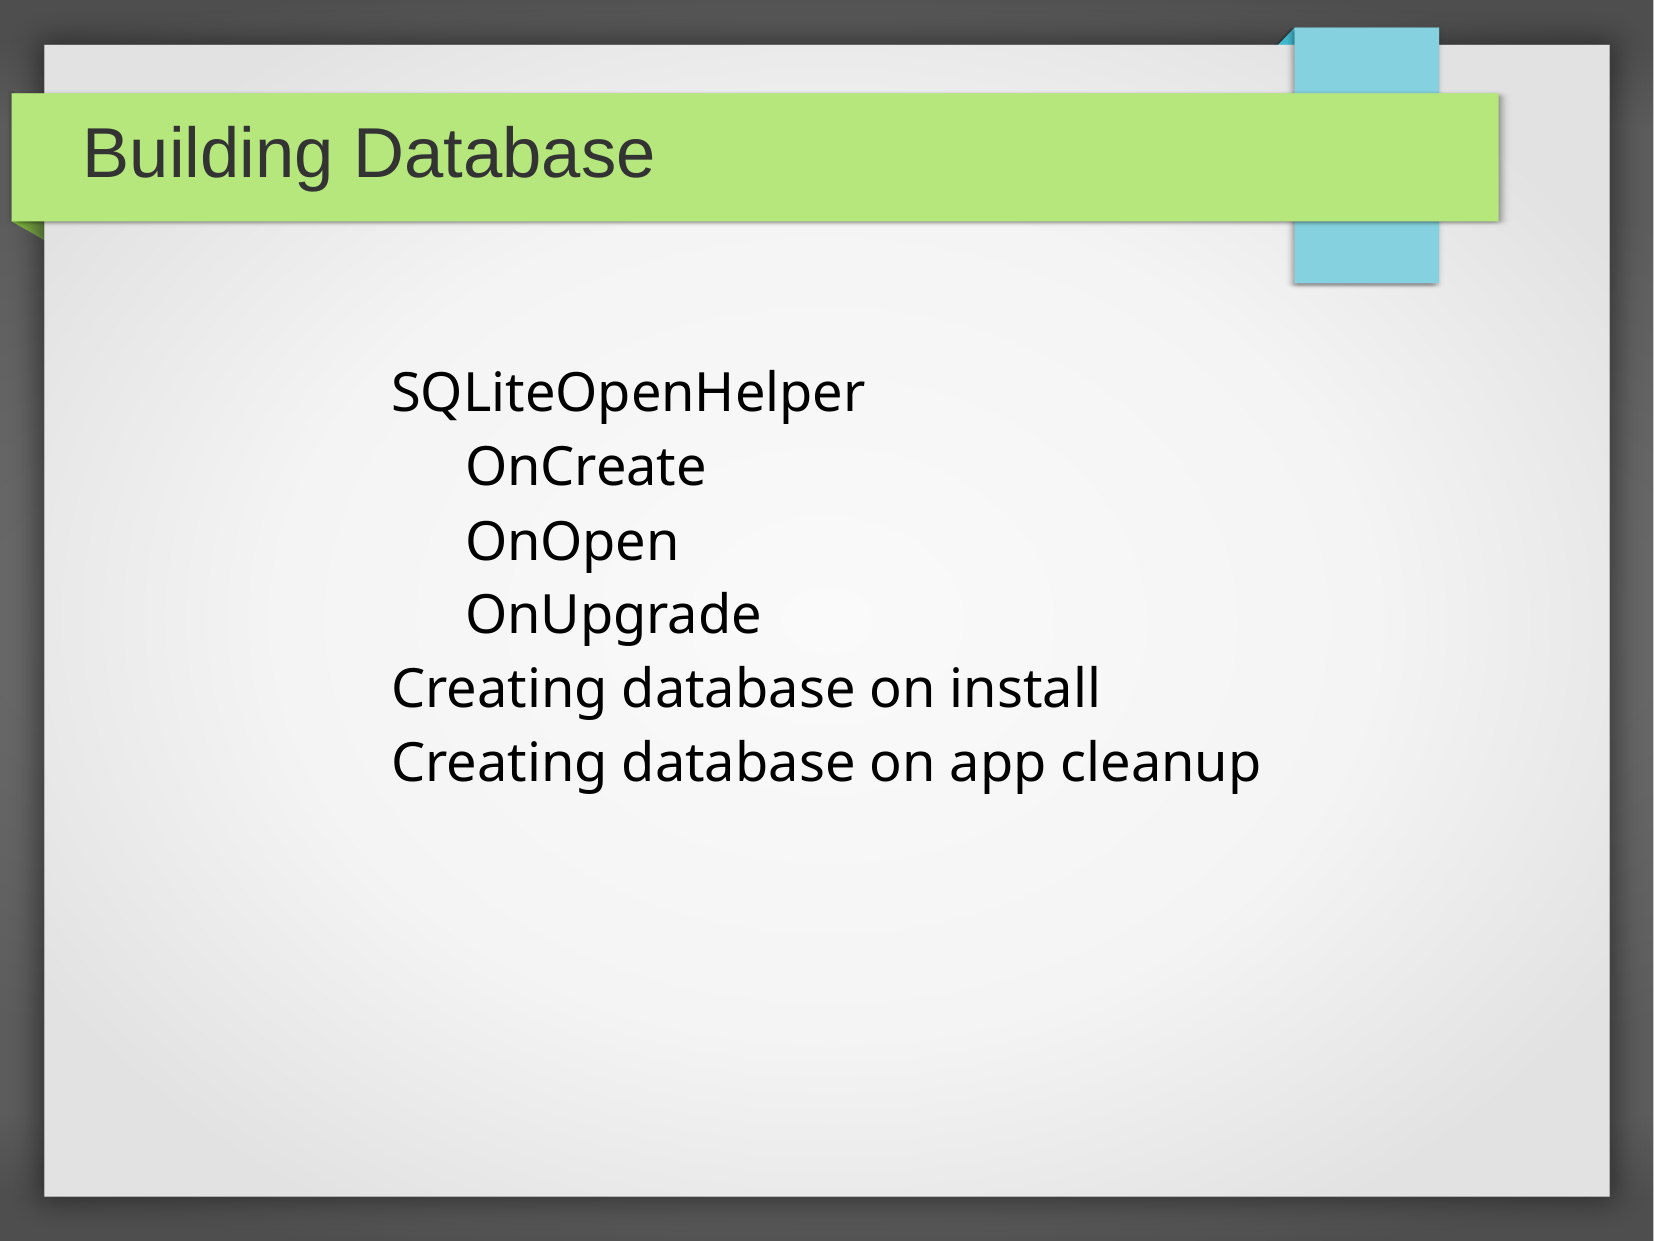

# Building Database
SQLiteOpenHelper
	OnCreate
	OnOpen
	OnUpgrade
Creating database on install
Creating database on app cleanup